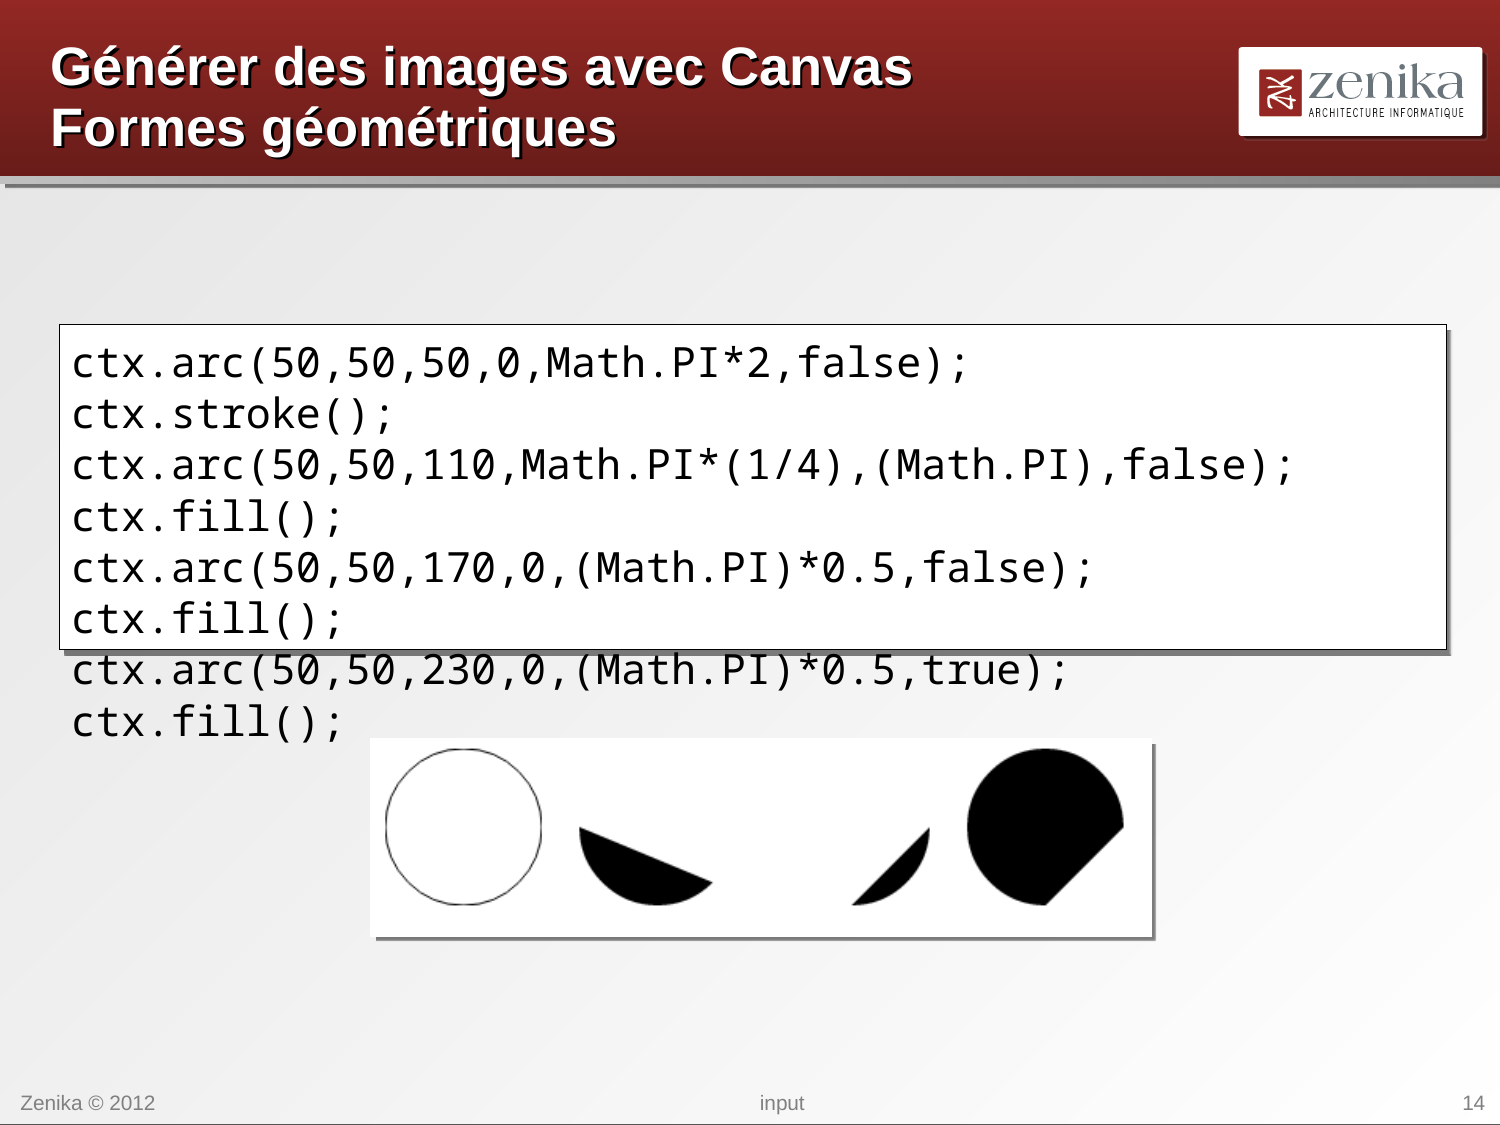

# Générer des images avec Canvas Formes géométriques
ctx.arc(50,50,50,0,Math.PI*2,false);
ctx.stroke();
ctx.arc(50,50,110,Math.PI*(1/4),(Math.PI),false);
ctx.fill();
ctx.arc(50,50,170,0,(Math.PI)*0.5,false);
ctx.fill();
ctx.arc(50,50,230,0,(Math.PI)*0.5,true);
ctx.fill();